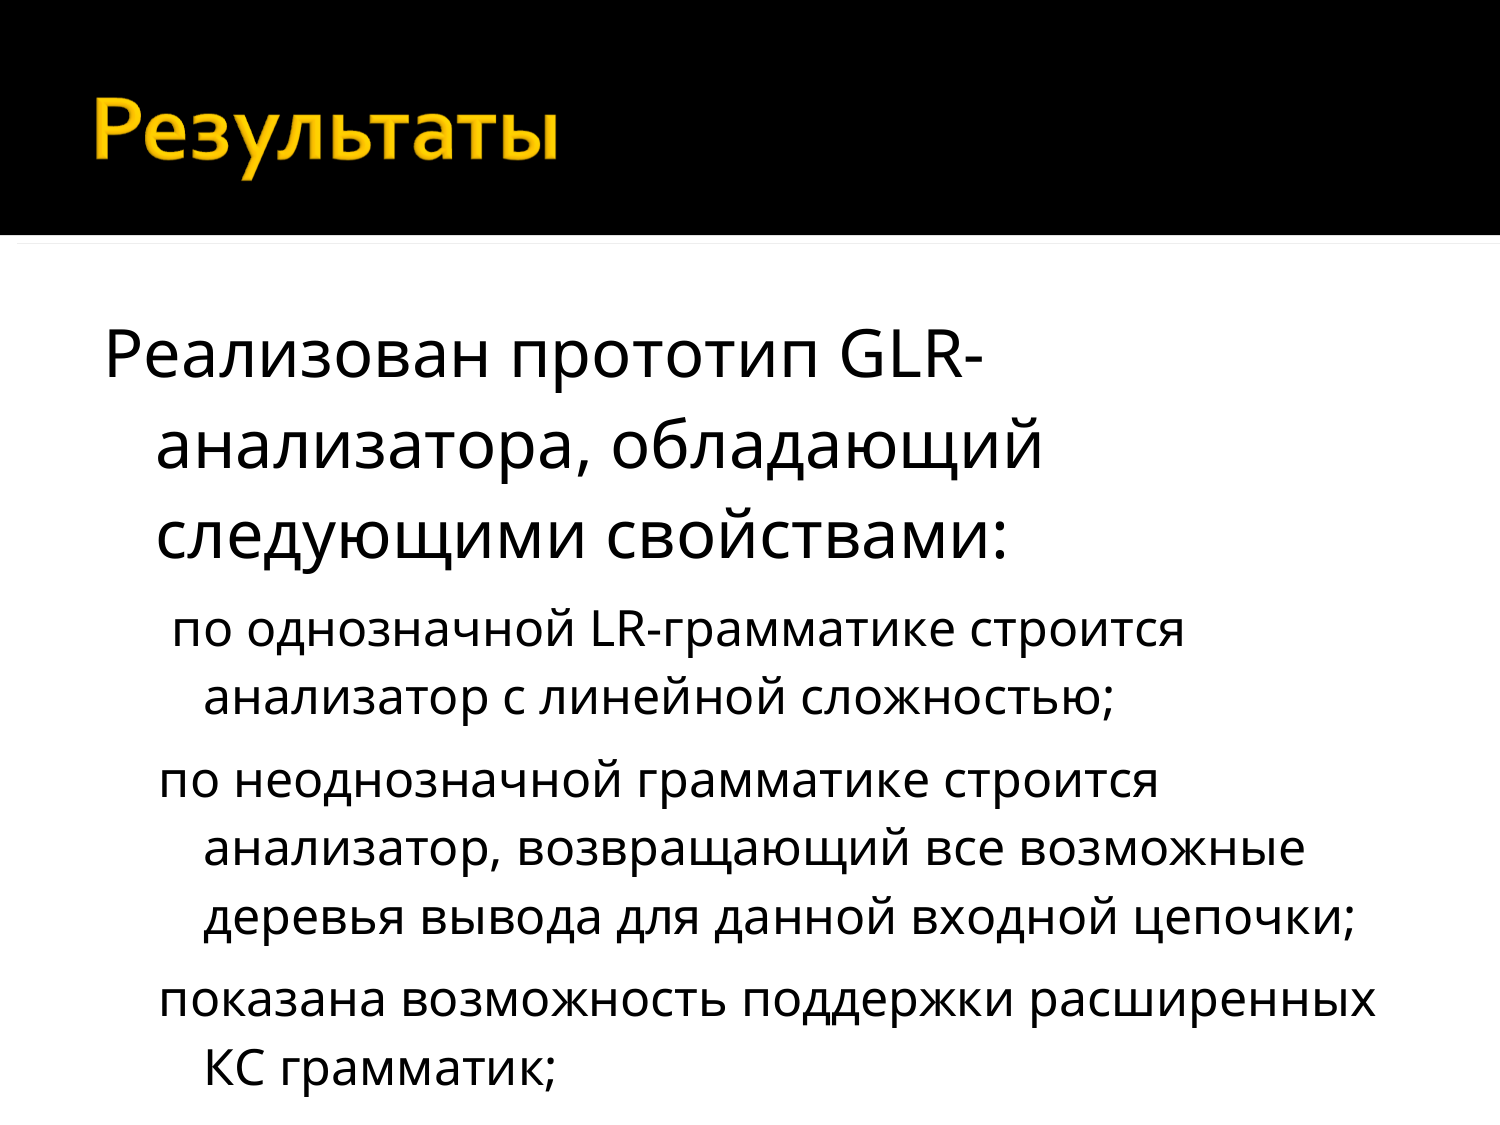

# Реализован прототип GLR-анализатора, обладающий следующими свойствами:
 по однозначной LR-грамматике строится анализатор с линейной сложностью;
по неоднозначной грамматике строится анализатор, возвращающий все возможные деревья вывода для данной входной цепочки;
показана возможность поддержки расширенных КС грамматик;